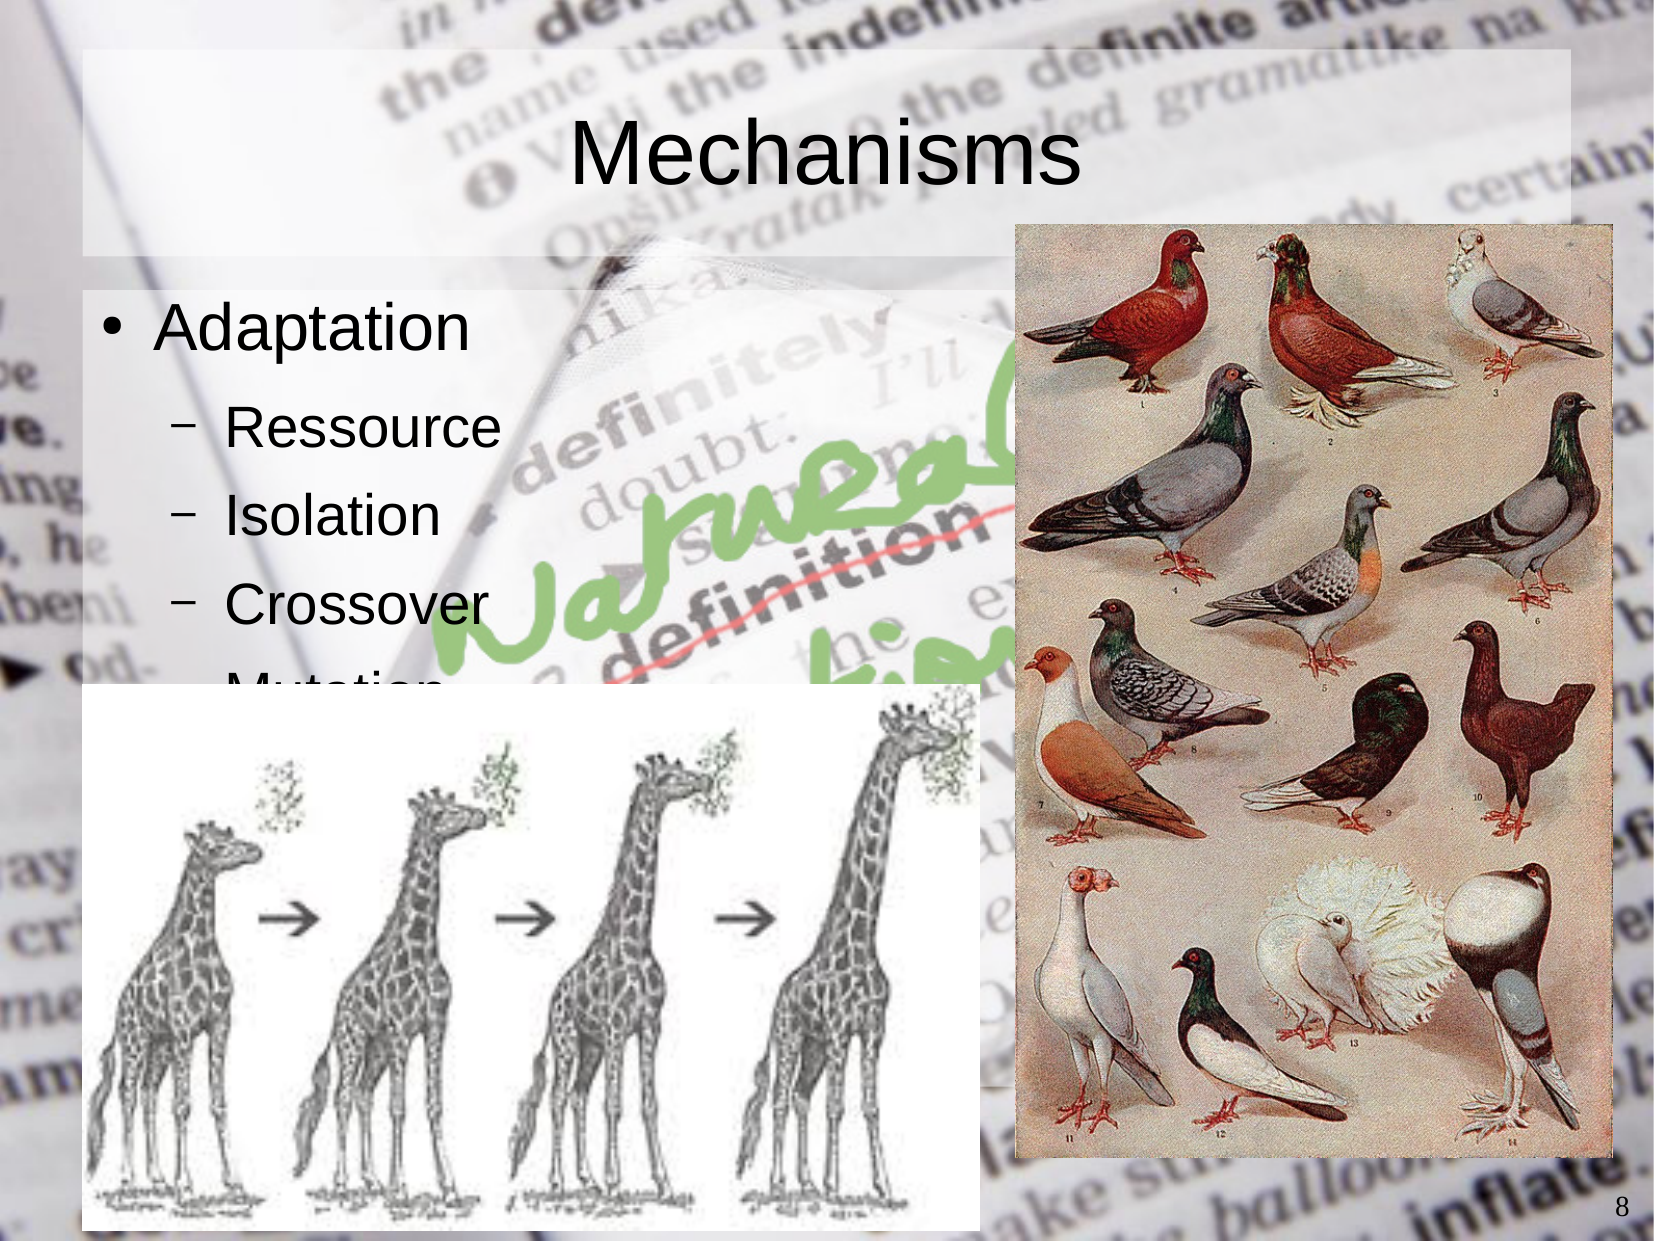

# Mechanisms
Adaptation
Ressource
Isolation
Crossover
Mutation
8